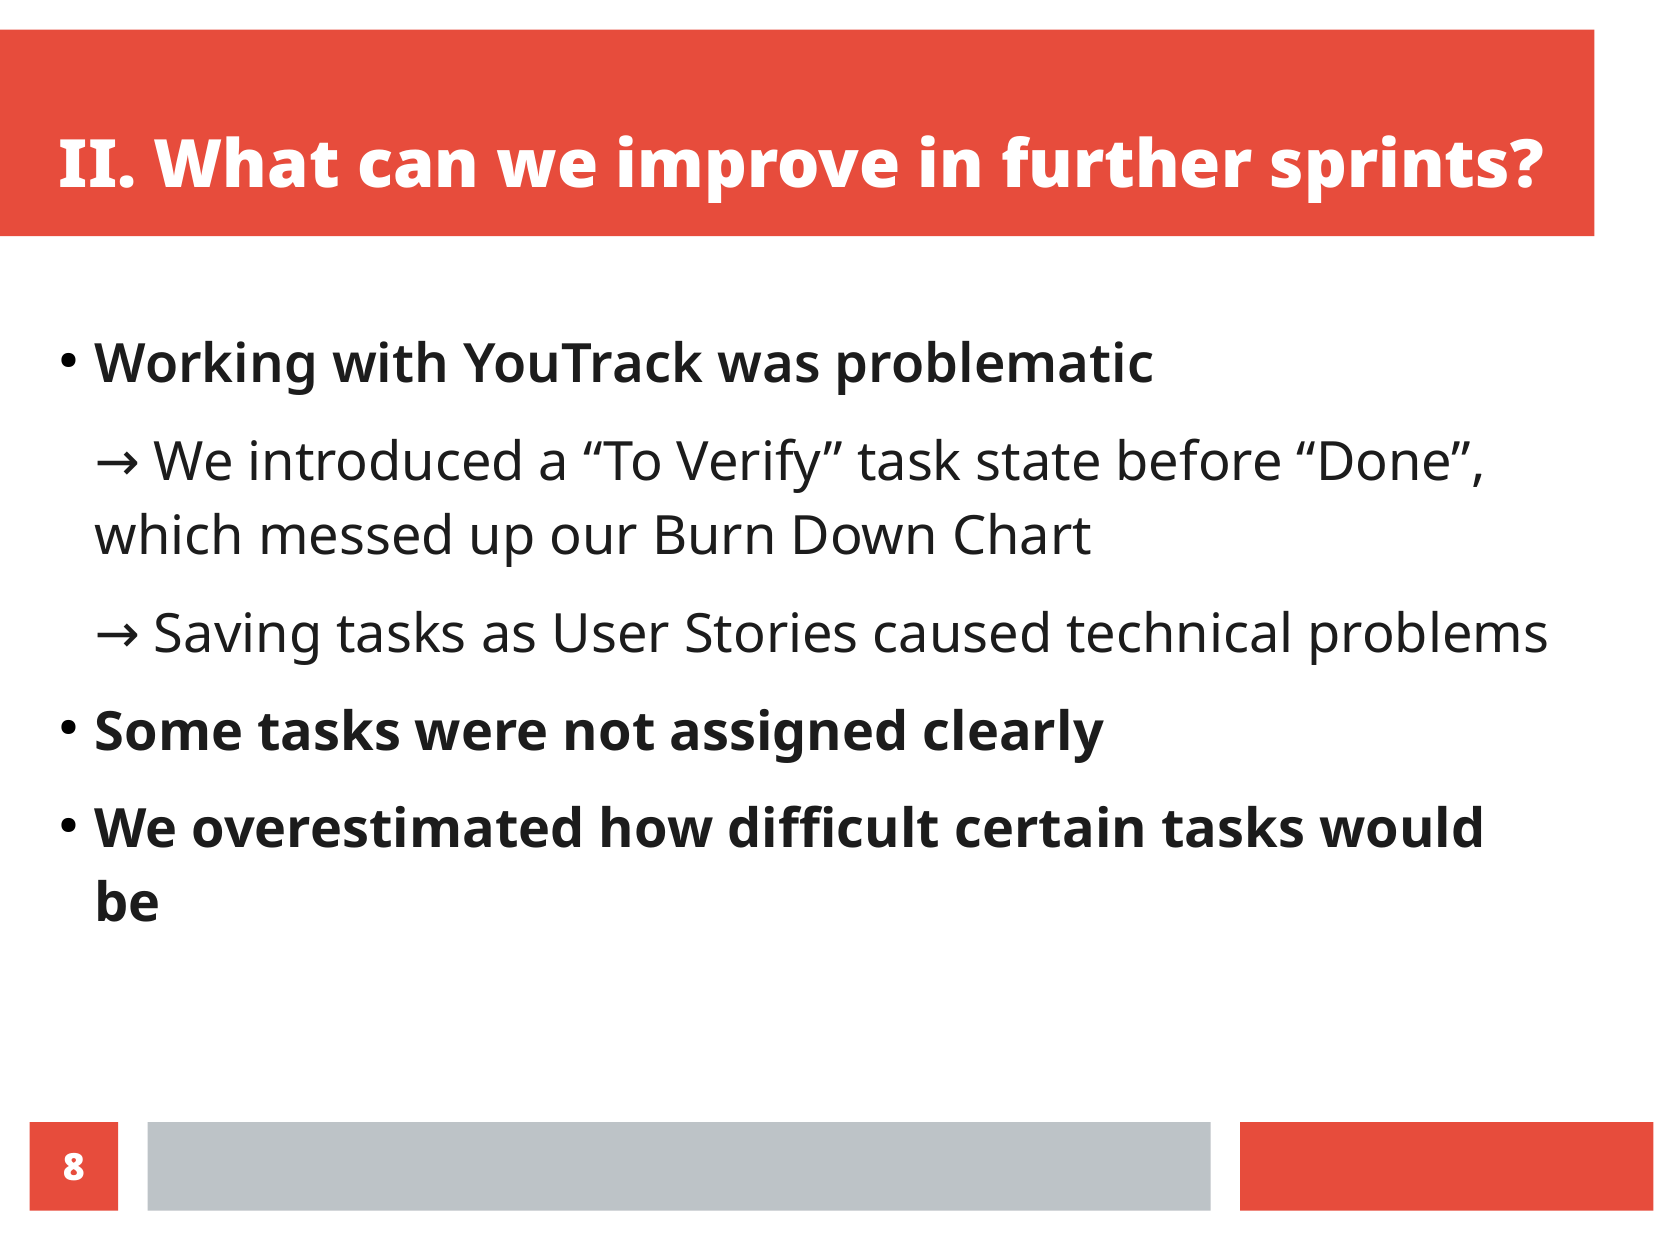

# II. What can we improve in further sprints?
Working with YouTrack was problematic
→ We introduced a “To Verify” task state before “Done”, which messed up our Burn Down Chart
→ Saving tasks as User Stories caused technical problems
Some tasks were not assigned clearly
We overestimated how difficult certain tasks would be
8